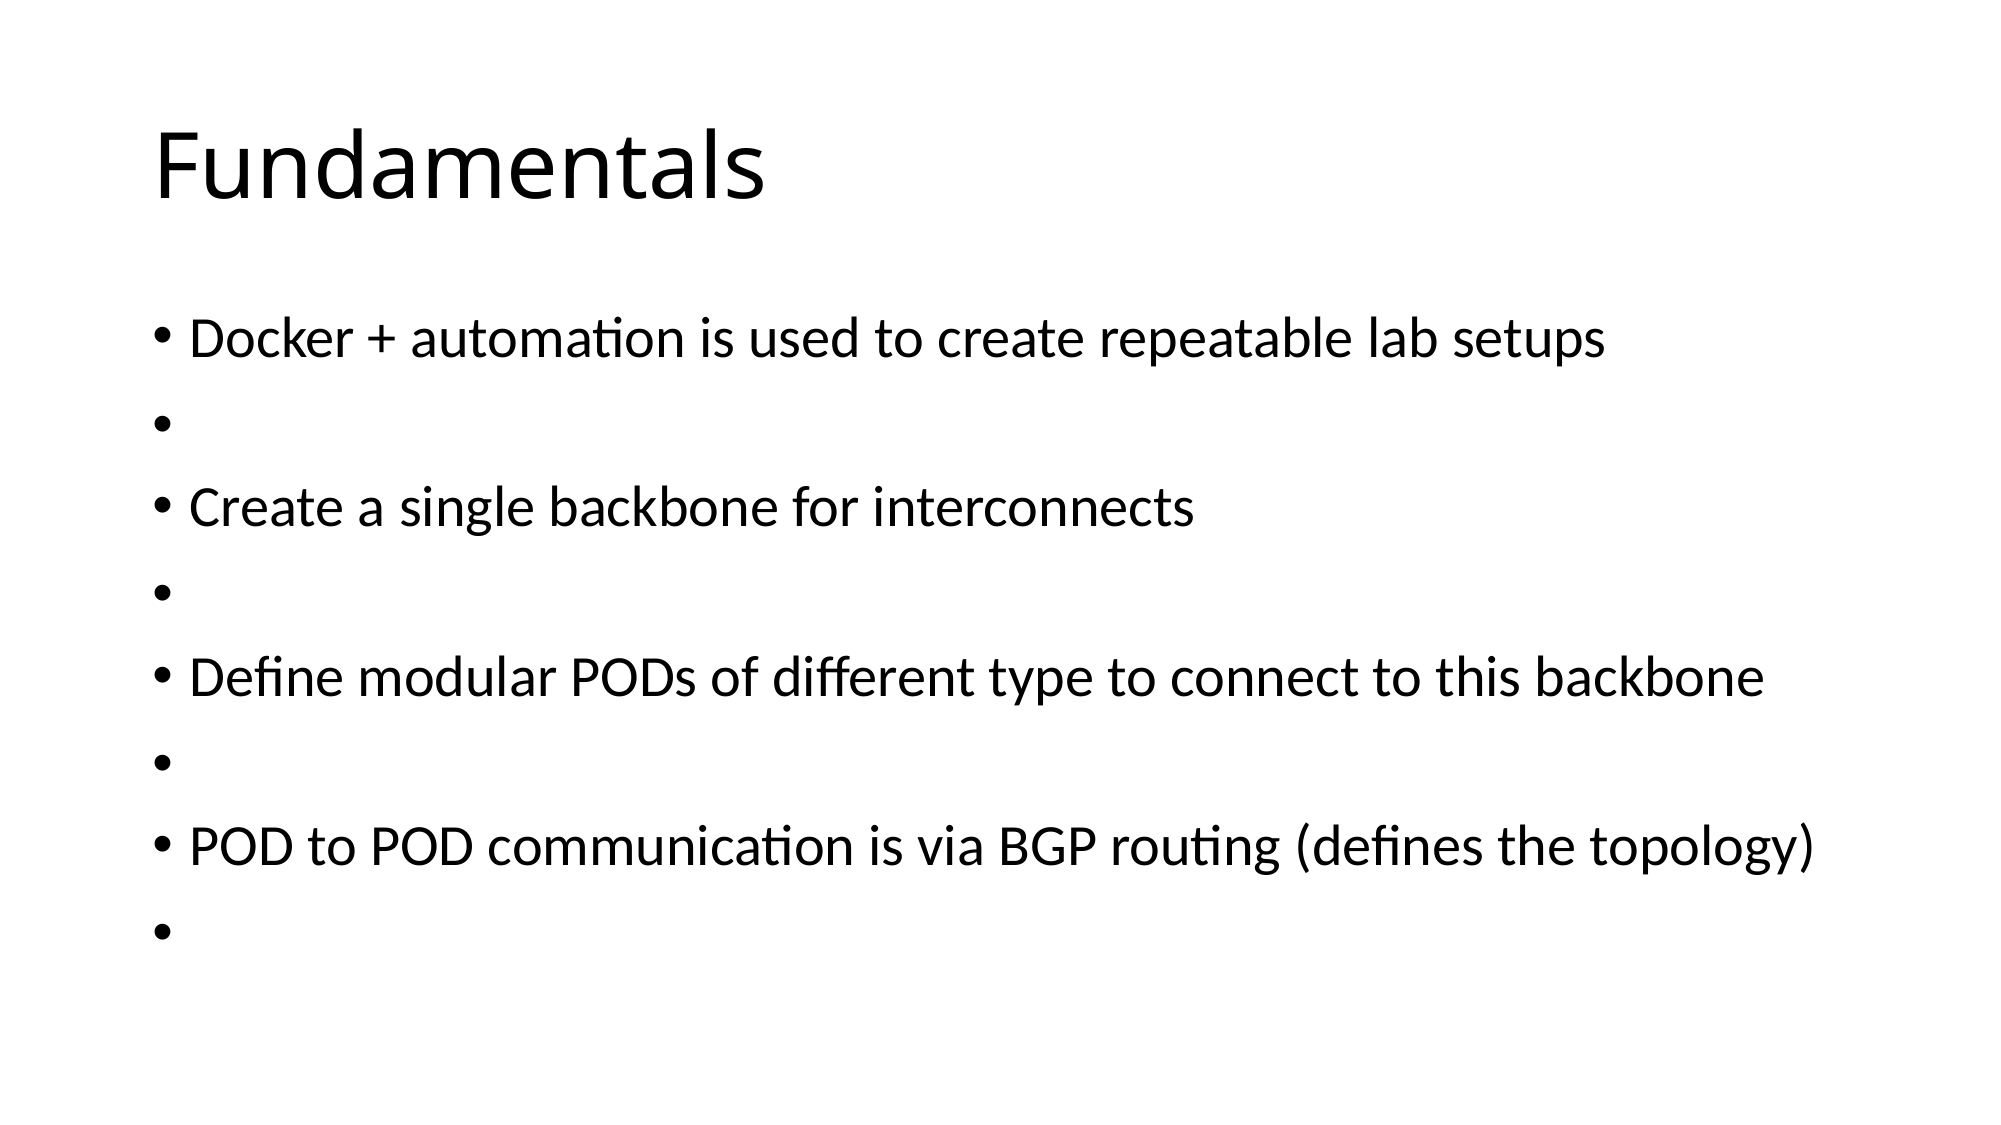

# Fundamentals
Docker + automation is used to create repeatable lab setups
Create a single backbone for interconnects
Define modular PODs of different type to connect to this backbone
POD to POD communication is via BGP routing (defines the topology)